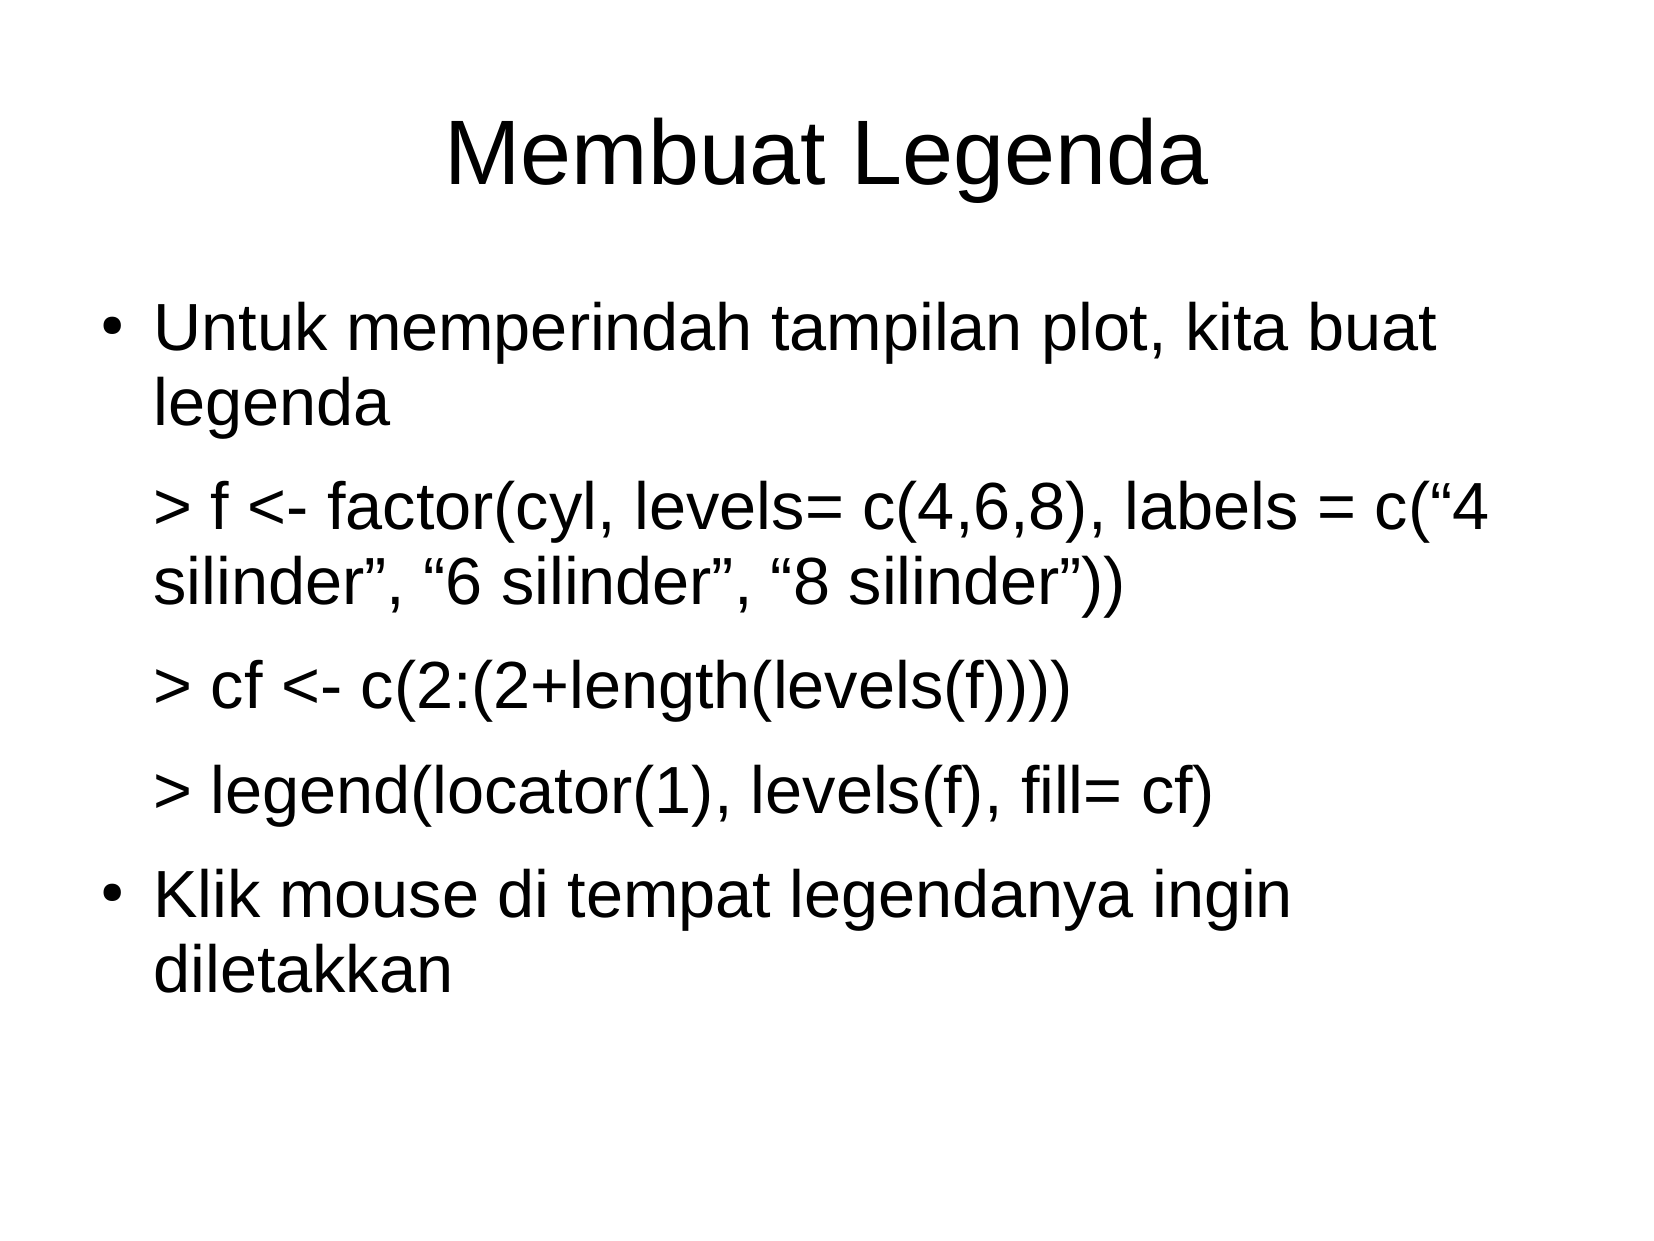

# Membuat Legenda
Untuk memperindah tampilan plot, kita buat legenda
> f <- factor(cyl, levels= c(4,6,8), labels = c(“4 silinder”, “6 silinder”, “8 silinder”))
> cf <- c(2:(2+length(levels(f))))
> legend(locator(1), levels(f), fill= cf)
Klik mouse di tempat legendanya ingin diletakkan